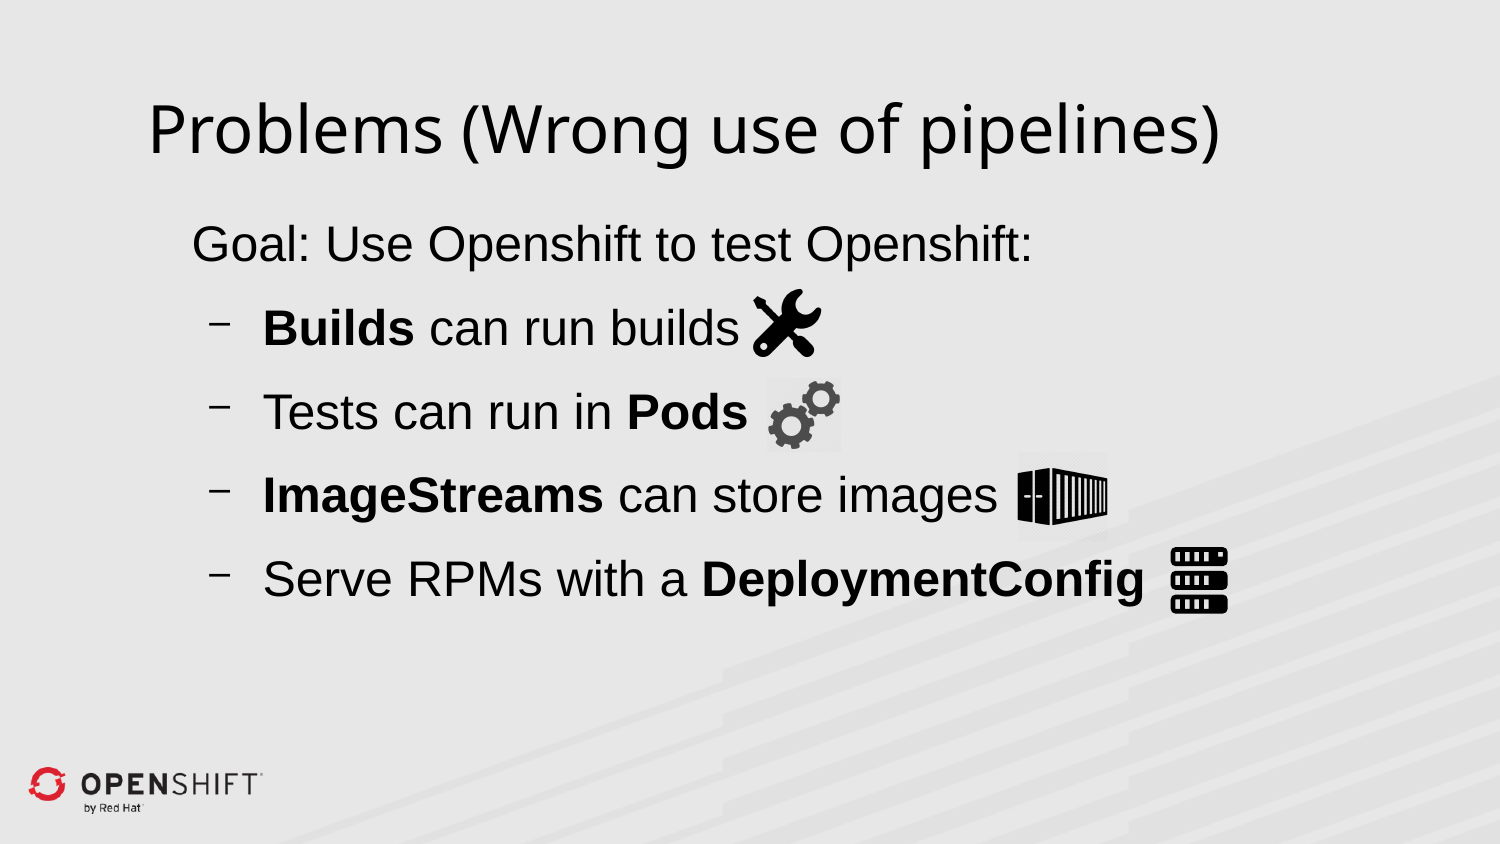

Problems (Wrong use of pipelines)
#
Goal: Use Openshift to test Openshift:
Builds can run builds
Tests can run in Pods
ImageStreams can store images
Serve RPMs with a DeploymentConfig